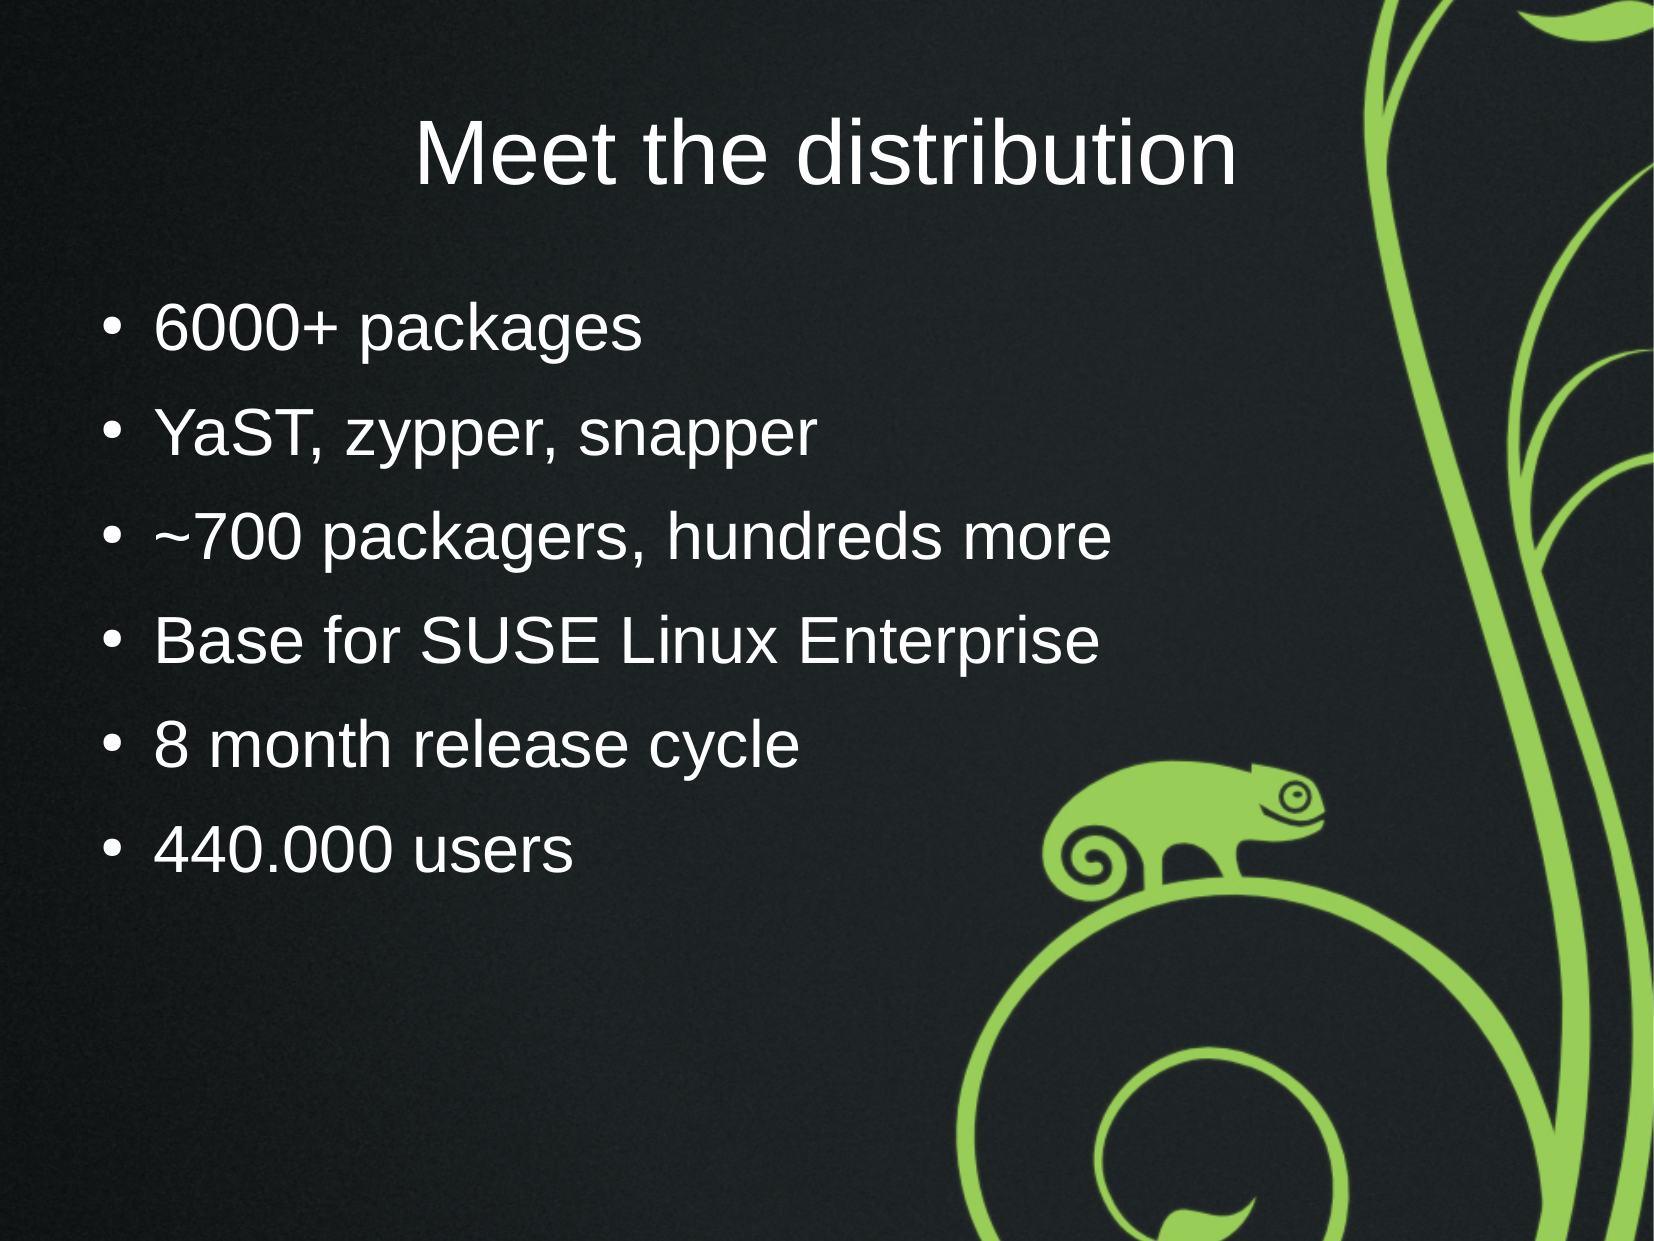

# Meet the distribution
6000+ packages
YaST, zypper, snapper
~700 packagers, hundreds more
Base for SUSE Linux Enterprise
8 month release cycle
440.000 users